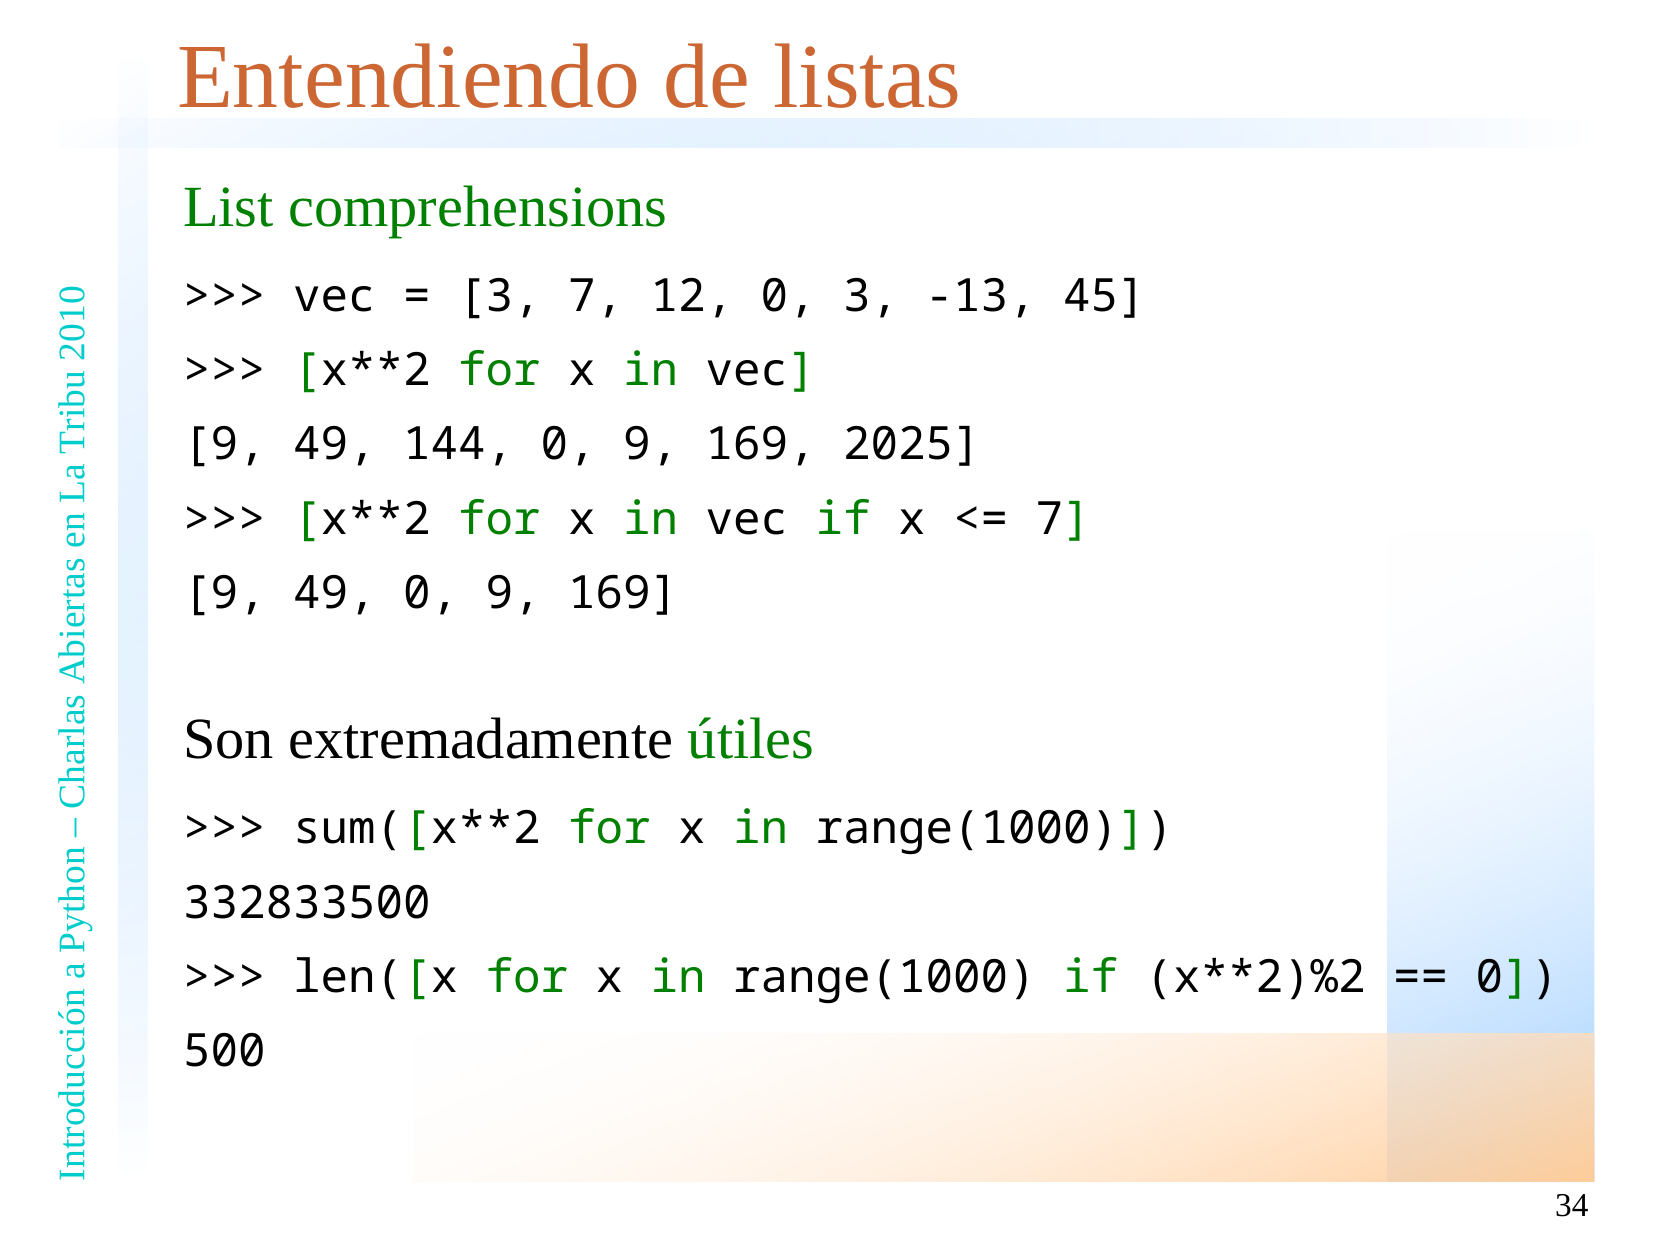

# Entendiendo de listas
List comprehensions
>>> vec = [3, 7, 12, 0, 3, -13, 45]
>>> [x**2 for x in vec]
[9, 49, 144, 0, 9, 169, 2025]
>>> [x**2 for x in vec if x <= 7]
[9, 49, 0, 9, 169]
Son extremadamente útiles
>>> sum([x**2 for x in range(1000)])
332833500
>>> len([x for x in range(1000) if (x**2)%2 == 0])
500